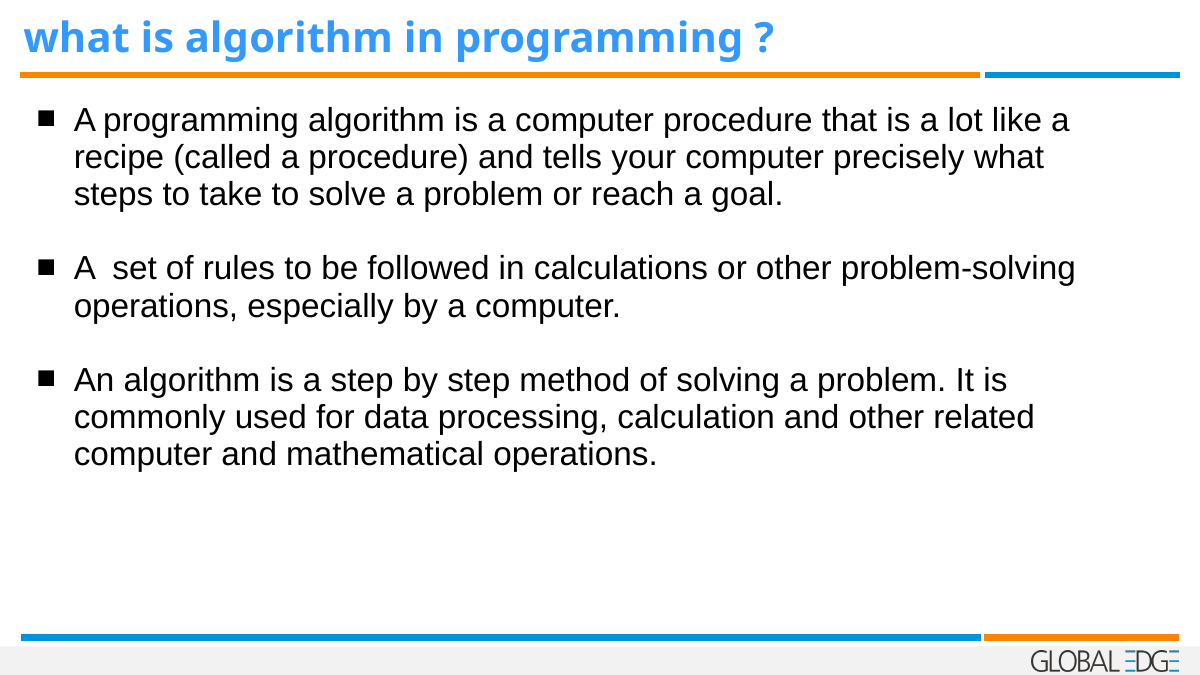

# what is algorithm in programming ?
A programming algorithm is a computer procedure that is a lot like a recipe (called a procedure) and tells your computer precisely what steps to take to solve a problem or reach a goal.
A set of rules to be followed in calculations or other problem-solving operations, especially by a computer.
An algorithm is a step by step method of solving a problem. It is commonly used for data processing, calculation and other related computer and mathematical operations.